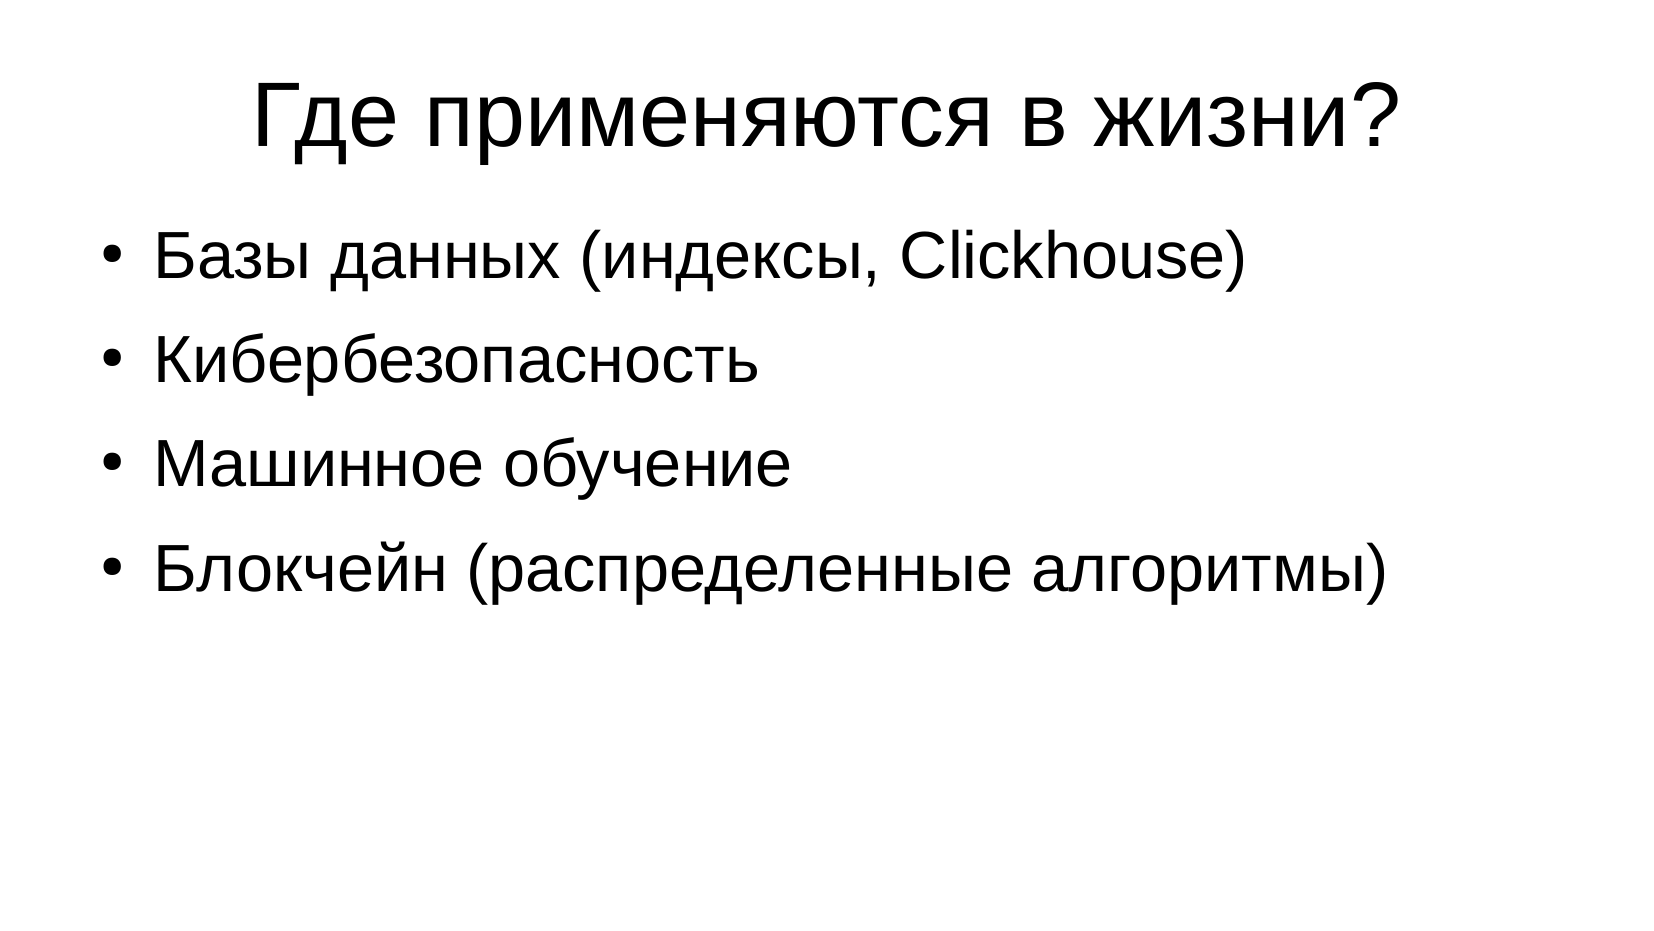

# Где применяются в жизни?
Базы данных (индексы, Clickhouse)
Кибербезопасность
Машинное обучение
Блокчейн (распределенные алгоритмы)